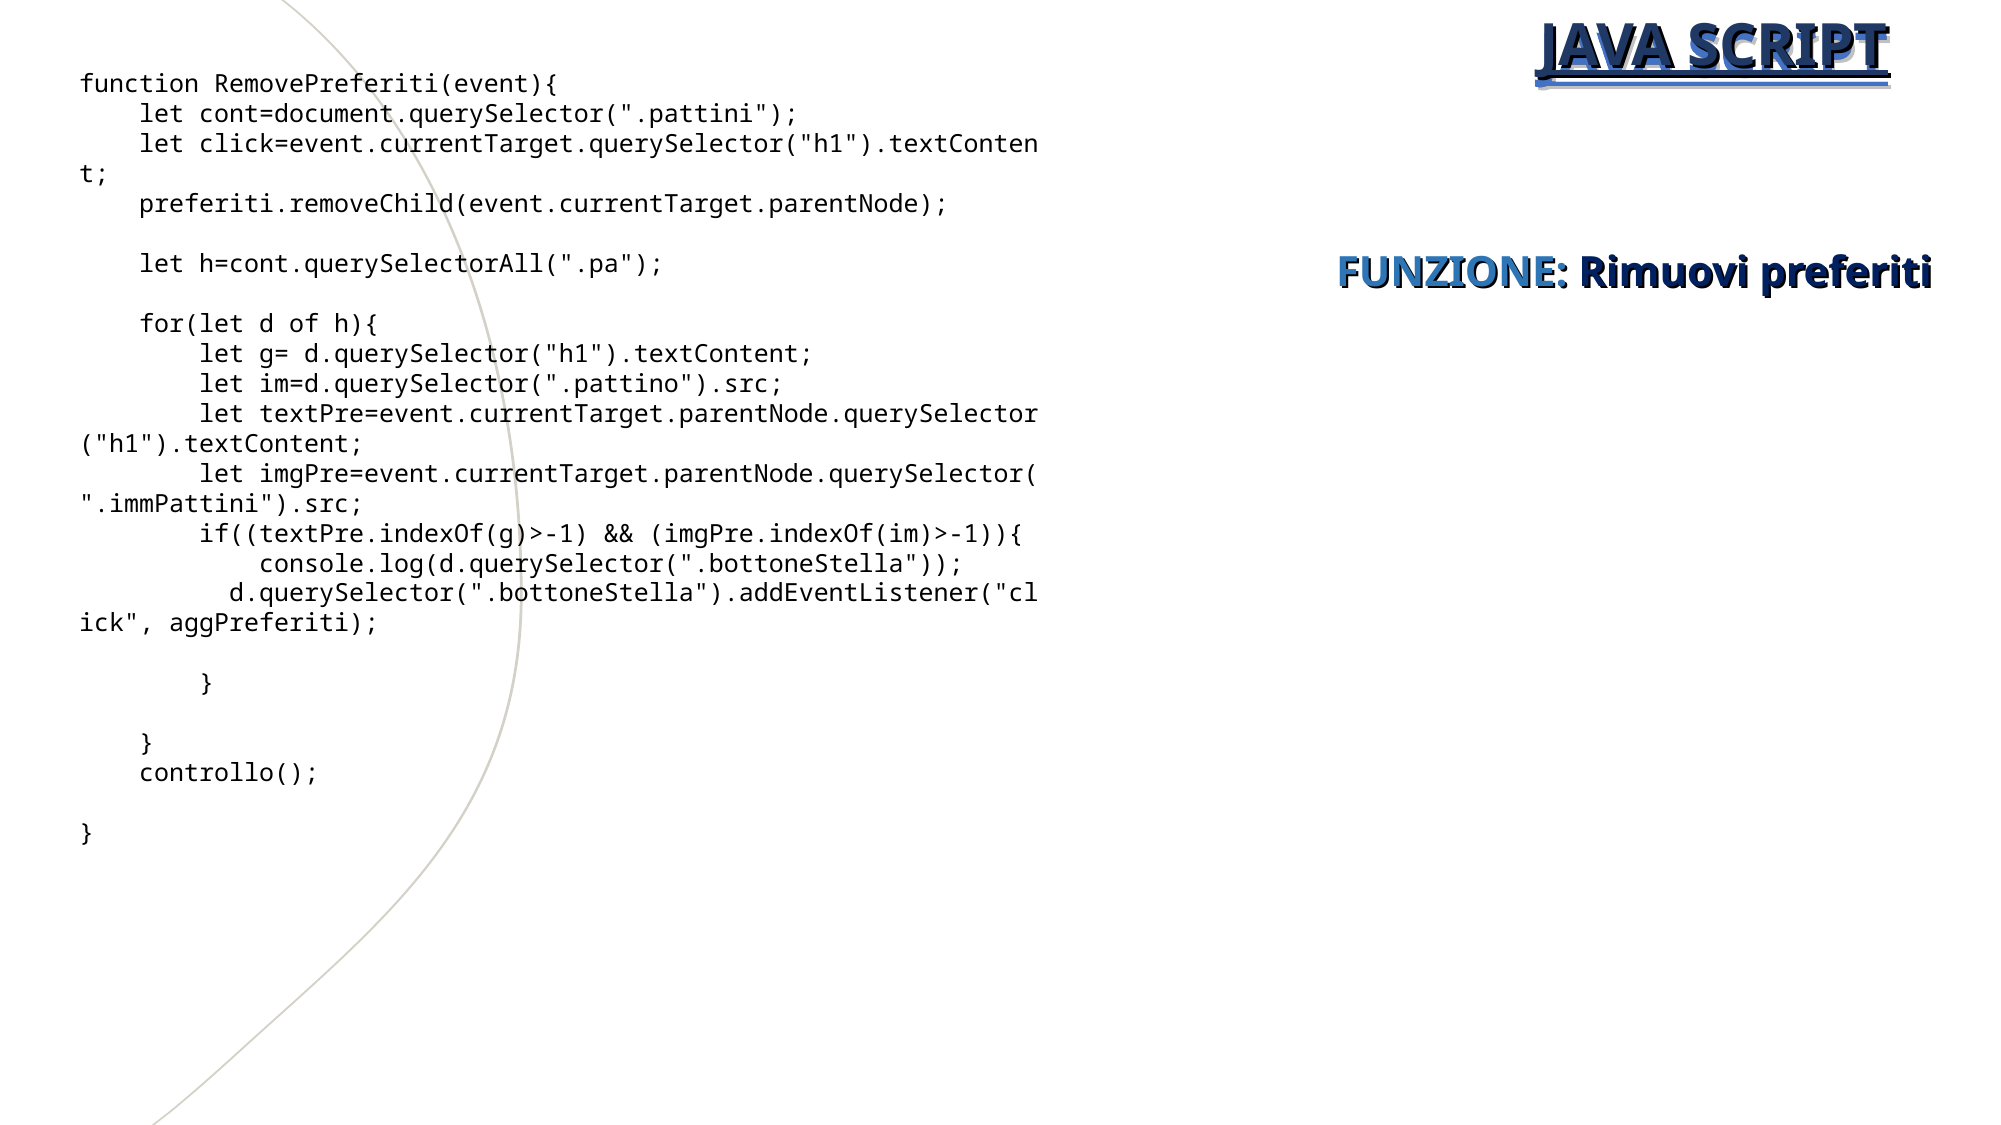

JAVA SCRIPT
function RemovePreferiti(event){
    let cont=document.querySelector(".pattini");
    let click=event.currentTarget.querySelector("h1").textContent;
    preferiti.removeChild(event.currentTarget.parentNode);
    let h=cont.querySelectorAll(".pa");
    for(let d of h){
        let g= d.querySelector("h1").textContent;
        let im=d.querySelector(".pattino").src;
        let textPre=event.currentTarget.parentNode.querySelector("h1").textContent;
        let imgPre=event.currentTarget.parentNode.querySelector(".immPattini").src;
        if((textPre.indexOf(g)>-1) && (imgPre.indexOf(im)>-1)){
            console.log(d.querySelector(".bottoneStella"));
          d.querySelector(".bottoneStella").addEventListener("click", aggPreferiti);
        }
    }
    controllo();
}
FUNZIONE: Rimuovi preferiti